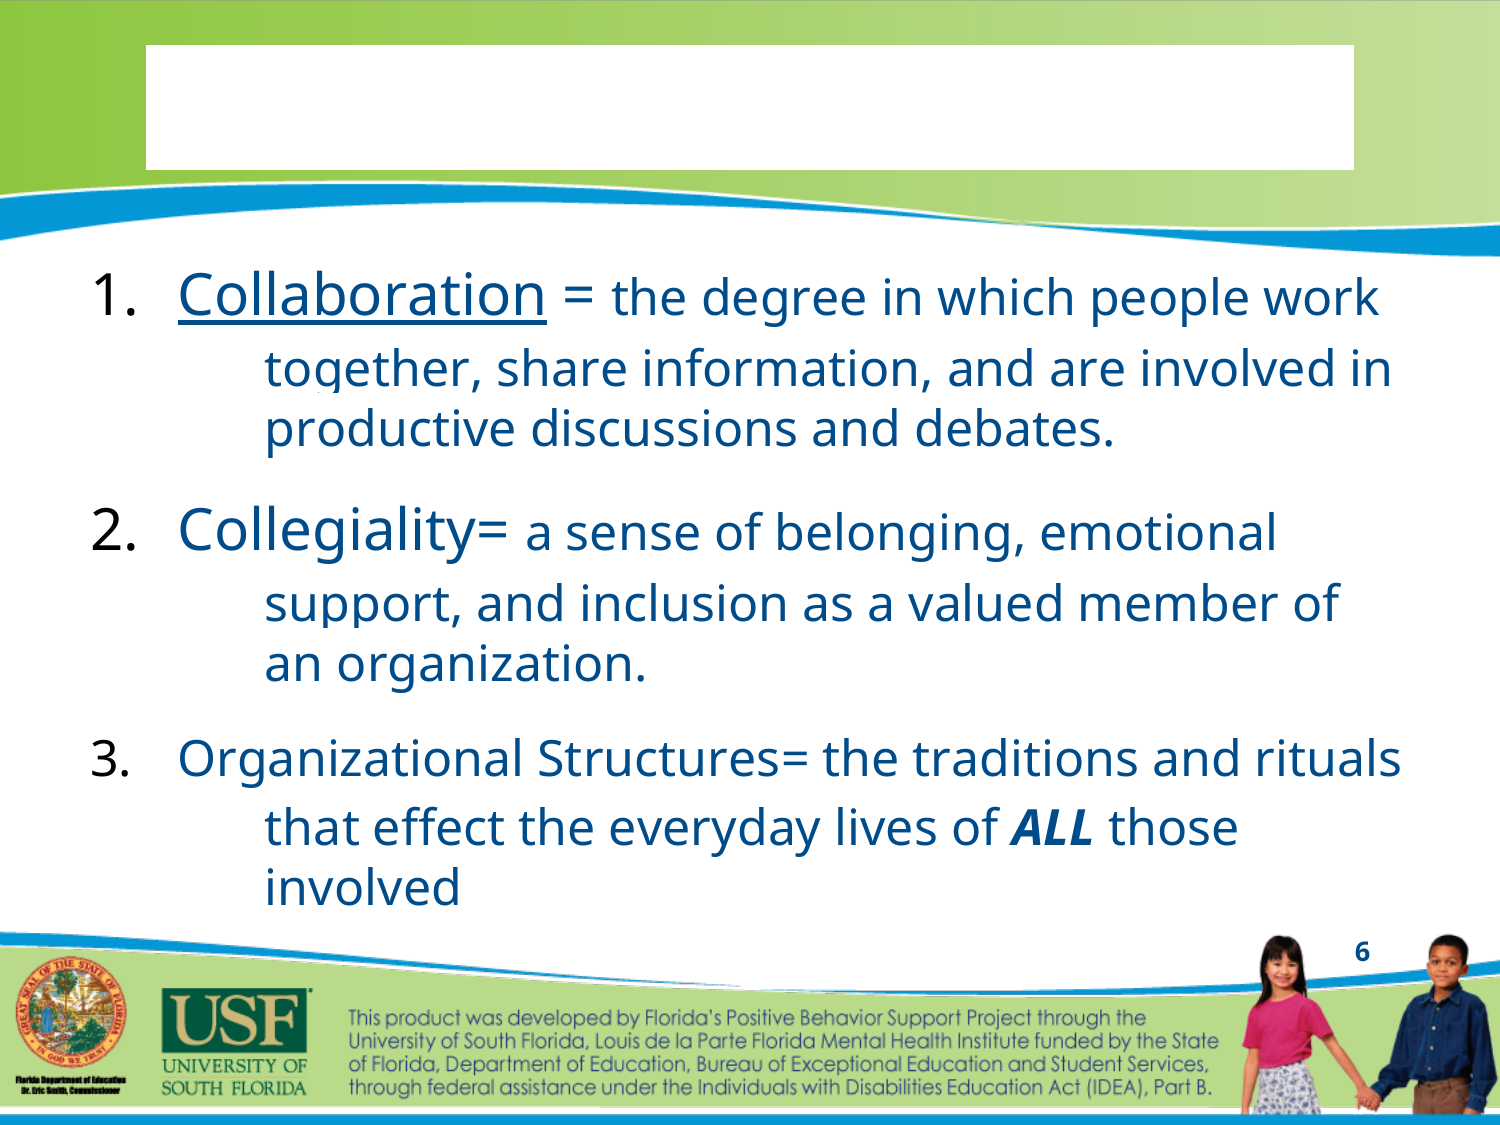

# Features of School Culture
Collaboration = the degree in which people work together, share information, and are involved in productive discussions and debates.
Collegiality= a sense of belonging, emotional support, and inclusion as a valued member of an organization.
Organizational Structures= the traditions and rituals that effect the everyday lives of ALL those involved